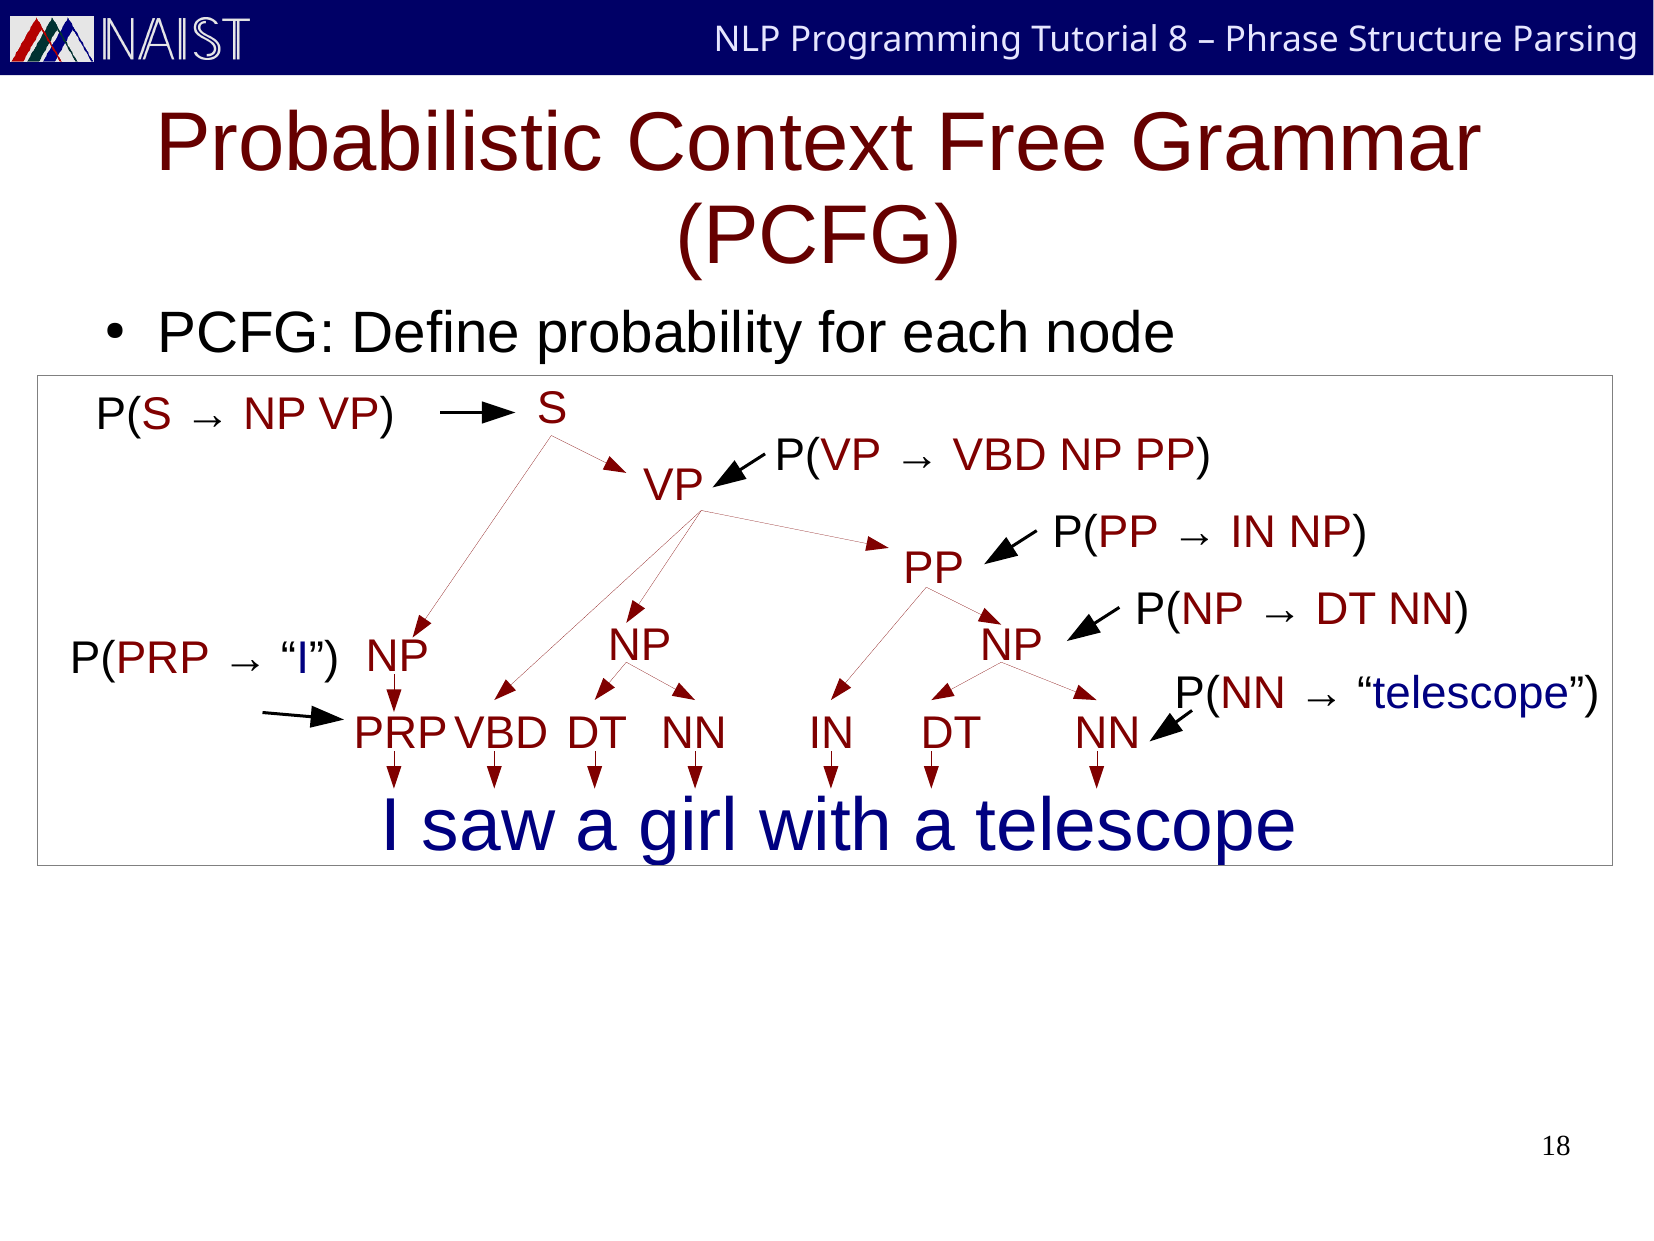

# Probabilistic Context Free Grammar (PCFG)
PCFG: Define probability for each node
S
P(S → NP VP)
P(VP → VBD NP PP)
VP
P(PP → IN NP)
PP
P(NP → DT NN)
NP
NP
NP
P(PRP → “I”)
P(NN → “telescope”)
PRP
VBD
DT
NN
IN
DT
NN
I saw a girl with a telescope
18